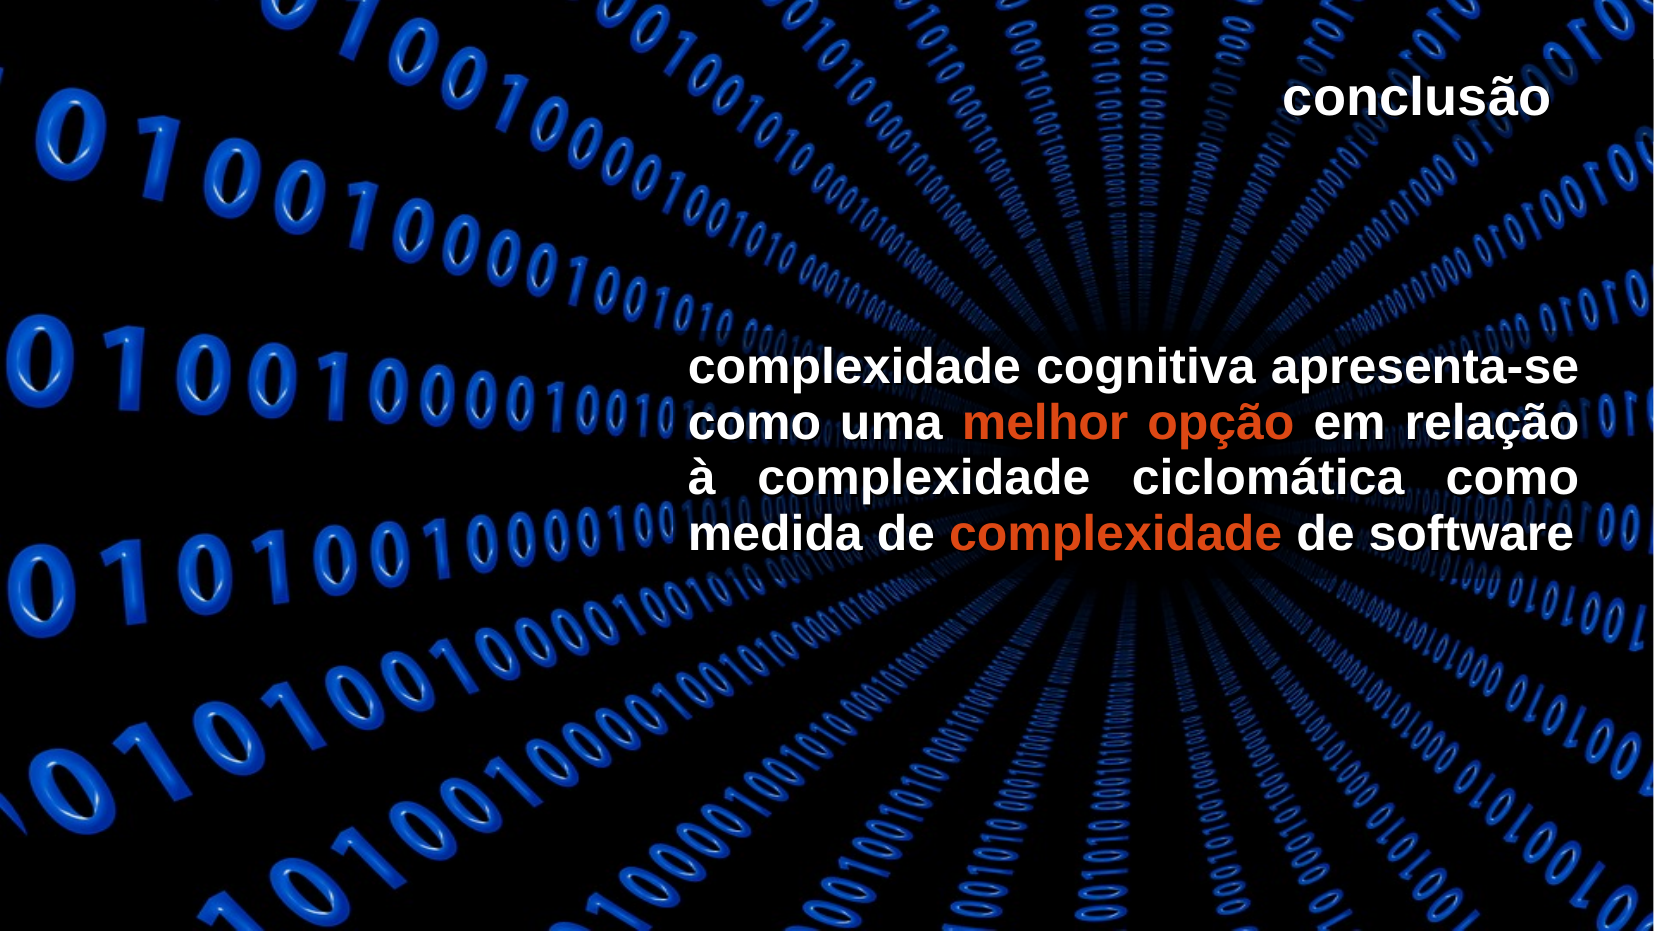

conclusão
complexidade cognitiva apresenta-se como uma melhor opção em relação à complexidade ciclomática como medida de complexidade de software
#